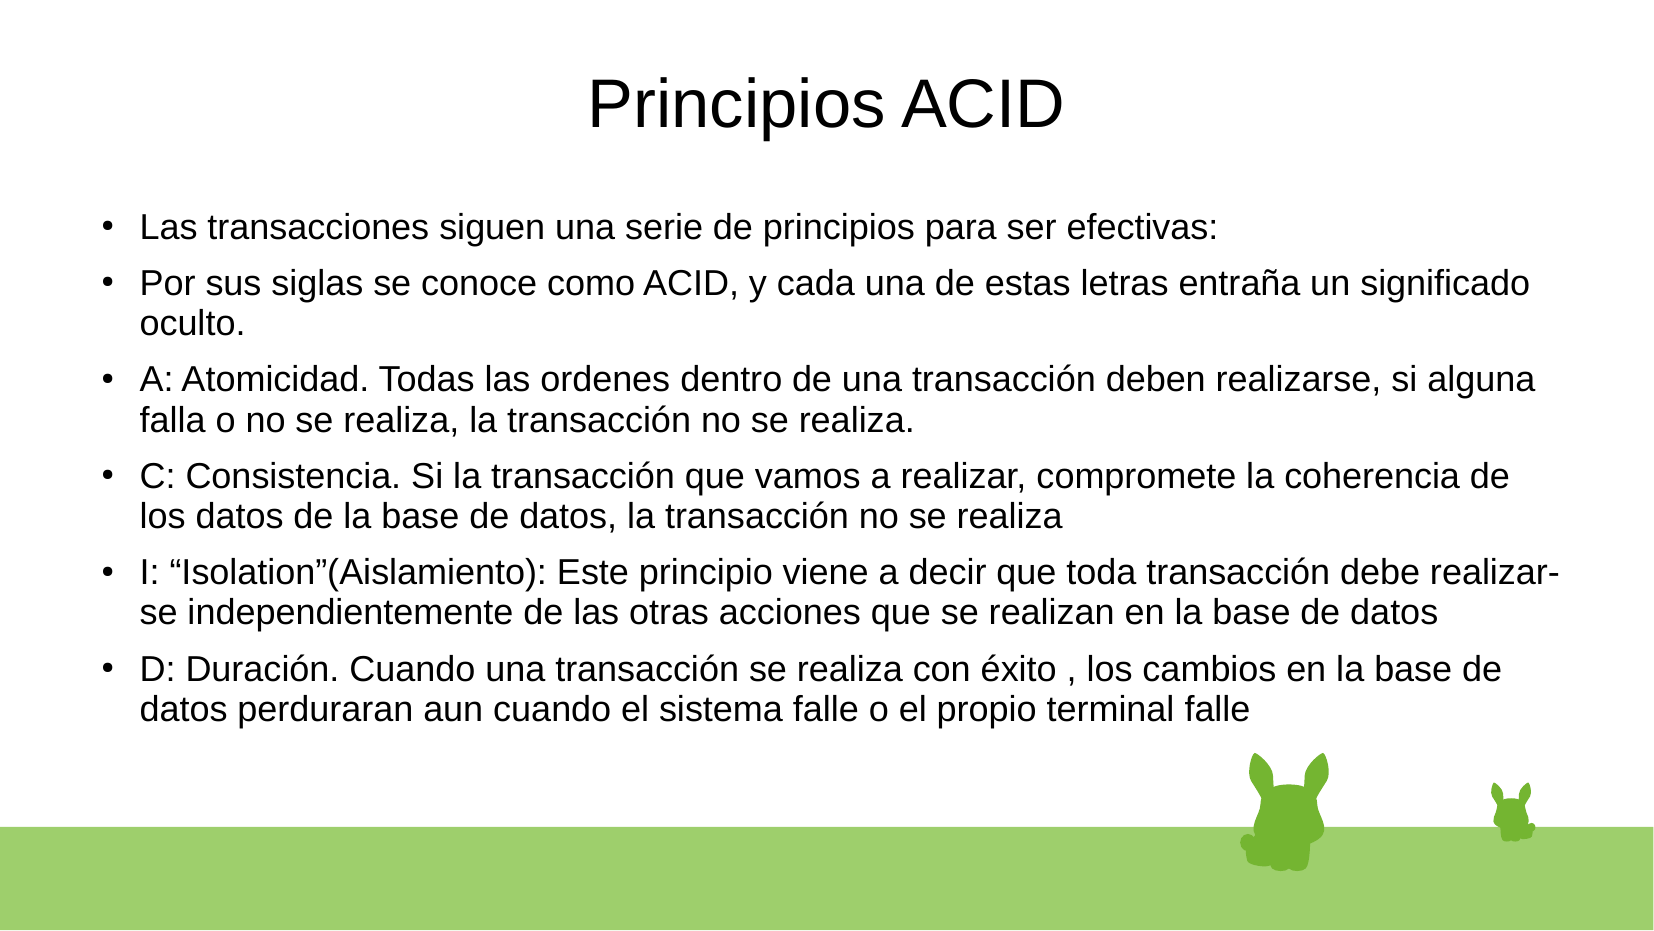

# Principios ACID
Las transacciones siguen una serie de principios para ser efectivas:
Por sus siglas se conoce como ACID, y cada una de estas letras entraña un significado oculto.
A: Atomicidad. Todas las ordenes dentro de una transacción deben realizarse, si alguna falla o no se realiza, la transacción no se realiza.
C: Consistencia. Si la transacción que vamos a realizar, compromete la coherencia de los datos de la base de datos, la transacción no se realiza
I: “Isolation”(Aislamiento): Este principio viene a decir que toda transacción debe realizar-se independientemente de las otras acciones que se realizan en la base de datos
D: Duración. Cuando una transacción se realiza con éxito , los cambios en la base de datos perduraran aun cuando el sistema falle o el propio terminal falle